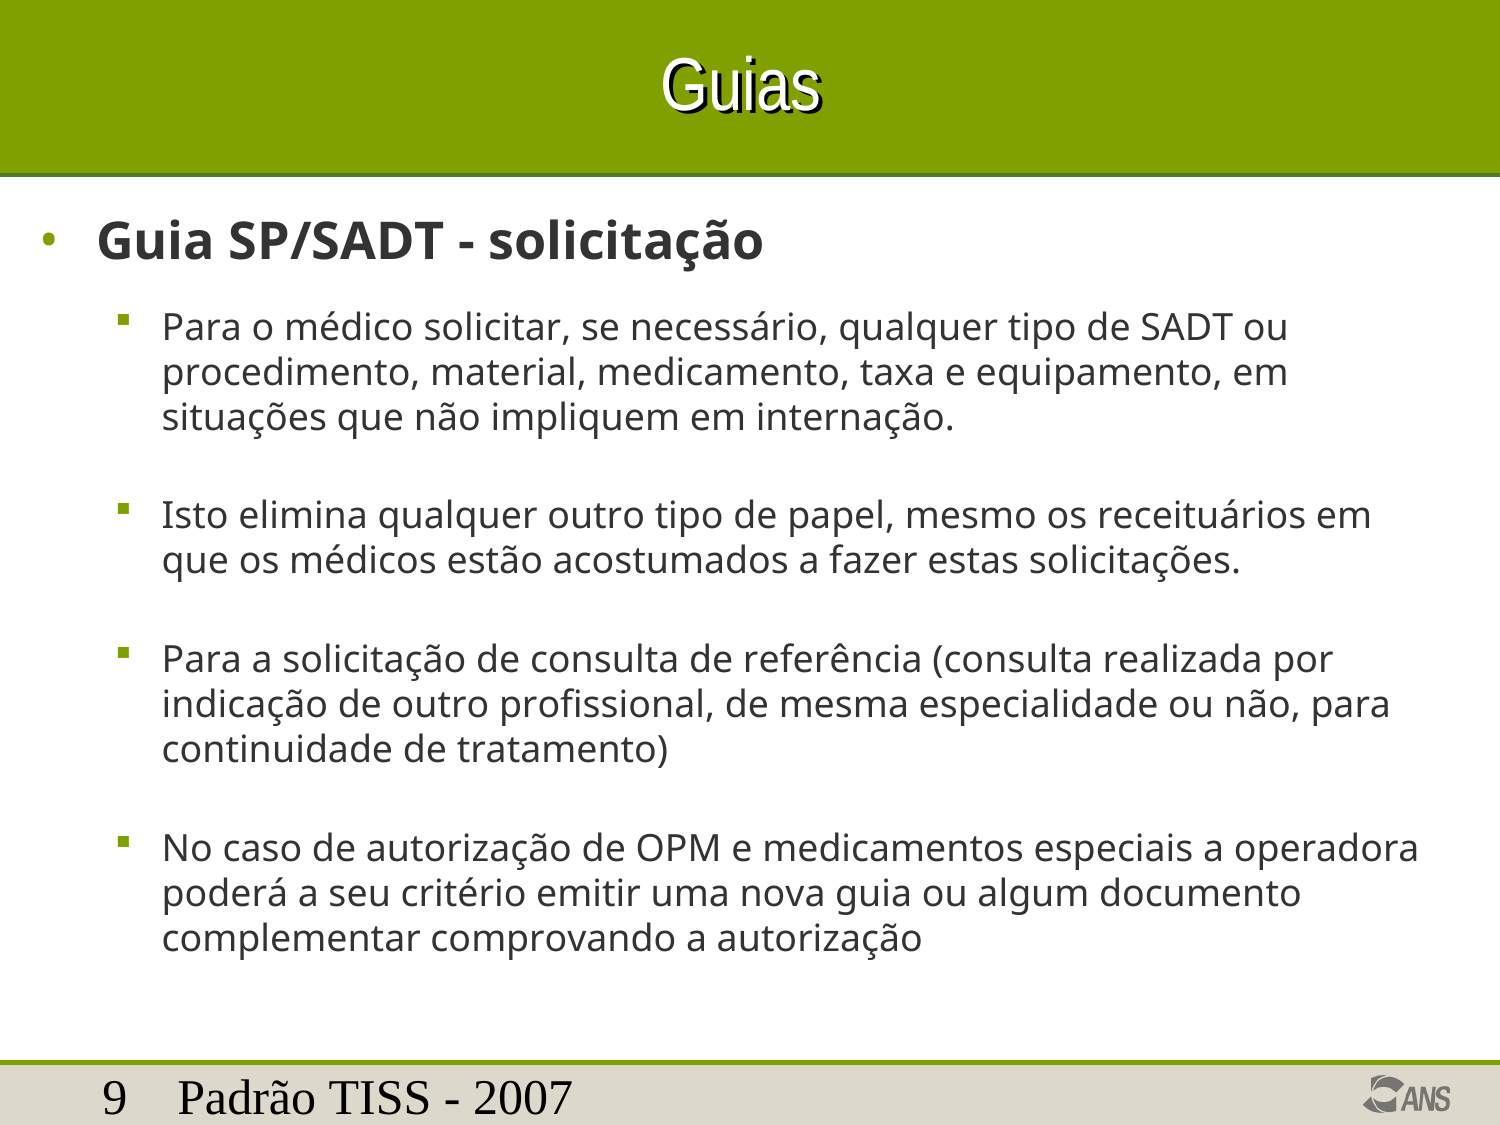

# Guias
Guia SP/SADT - solicitação
Para o médico solicitar, se necessário, qualquer tipo de SADT ou procedimento, material, medicamento, taxa e equipamento, em situações que não impliquem em internação.
Isto elimina qualquer outro tipo de papel, mesmo os receituários em que os médicos estão acostumados a fazer estas solicitações.
Para a solicitação de consulta de referência (consulta realizada por indicação de outro profissional, de mesma especialidade ou não, para continuidade de tratamento)
No caso de autorização de OPM e medicamentos especiais a operadora poderá a seu critério emitir uma nova guia ou algum documento complementar comprovando a autorização
9
Padrão TISS - 2007